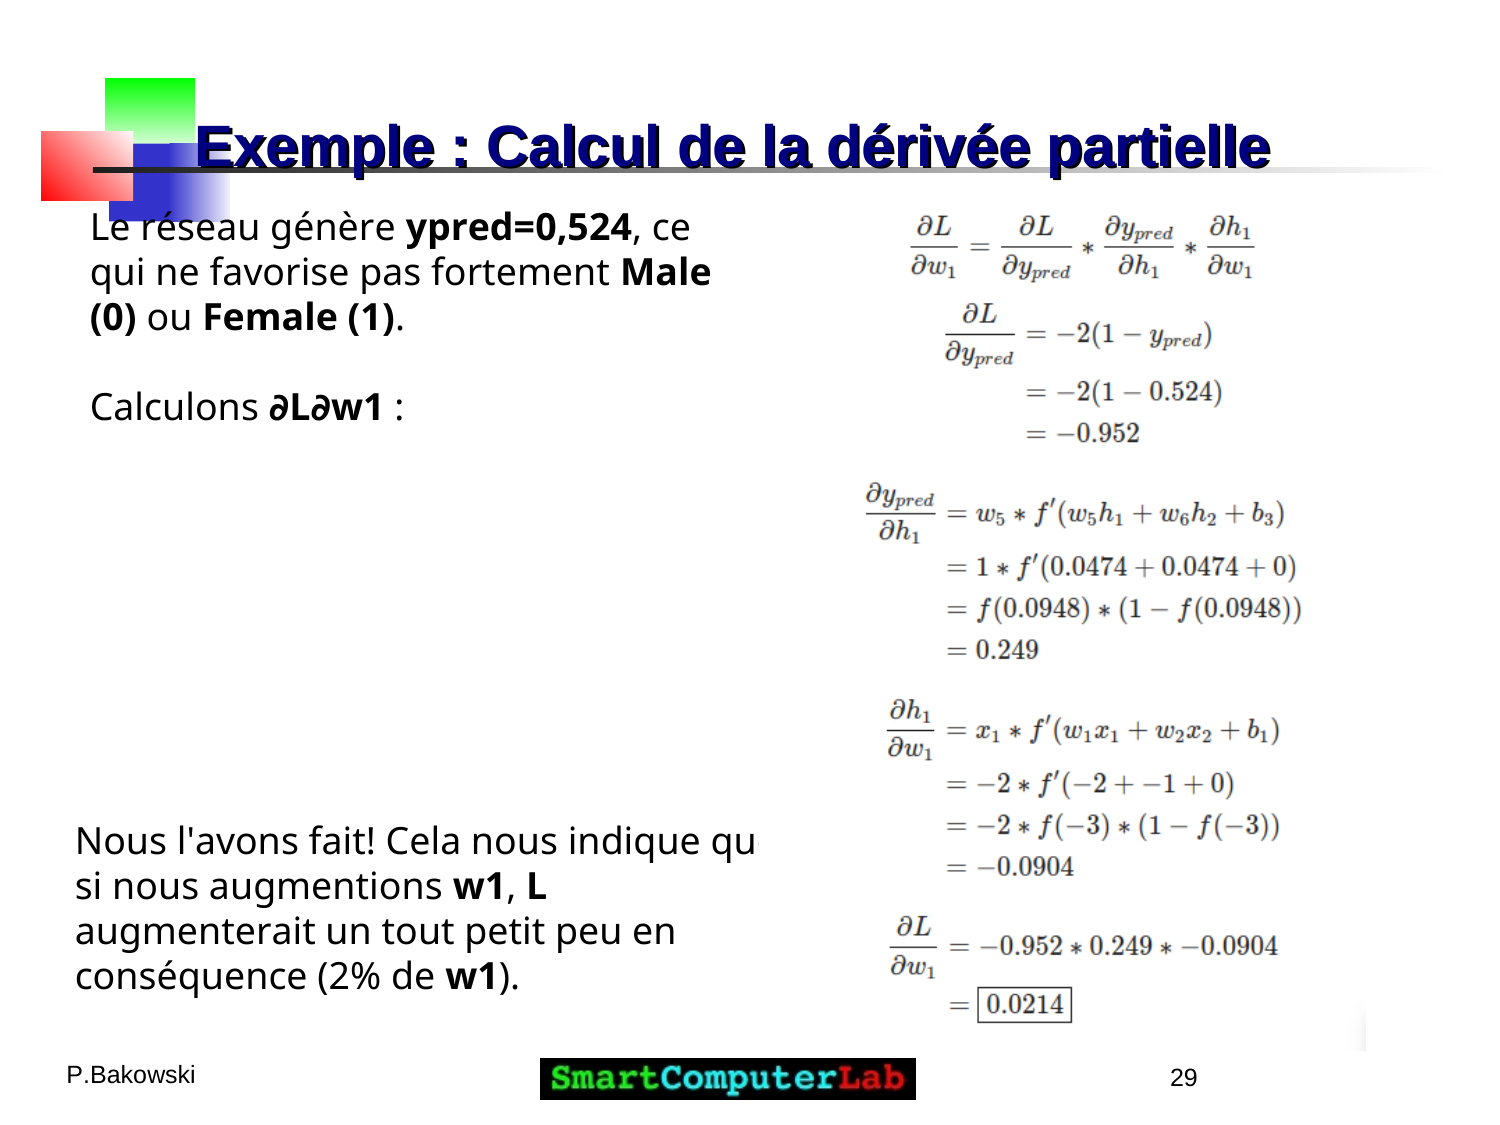

# Exemple : Calcul de la dérivée partielle
Le réseau génère ypred=0,524, ce qui ne favorise pas fortement Male (0) ou Female (1).
Calculons ∂L∂w1 :
Nous l'avons fait! Cela nous indique que si nous augmentions w1, L augmenterait un tout petit peu en conséquence (2% de w1).
29